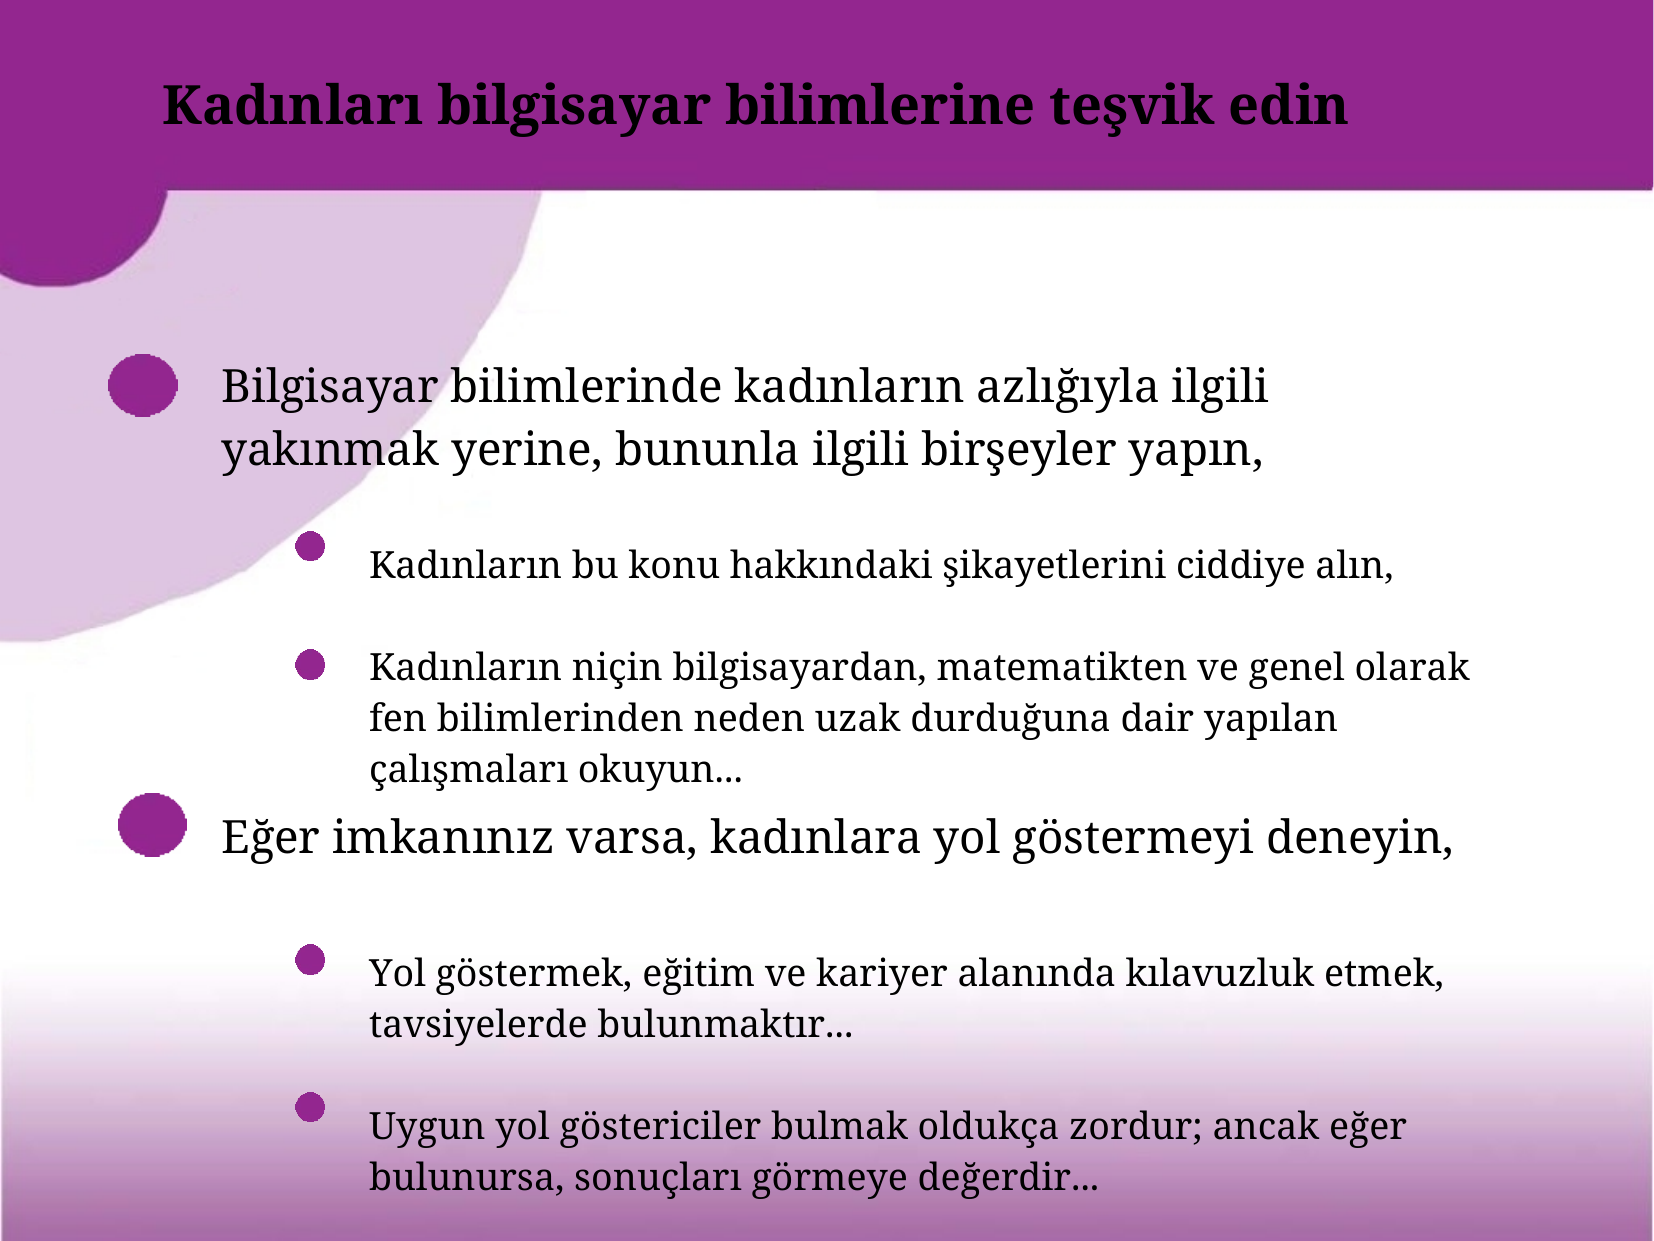

Kadınları bilgisayar bilimlerine teşvik edin
Bilgisayar bilimlerinde kadınların azlığıyla ilgili yakınmak yerine, bununla ilgili birşeyler yapın,
Kadınların bu konu hakkındaki şikayetlerini ciddiye alın,
Kadınların niçin bilgisayardan, matematikten ve genel olarak fen bilimlerinden neden uzak durduğuna dair yapılan çalışmaları okuyun...
Eğer imkanınız varsa, kadınlara yol göstermeyi deneyin,
Yol göstermek, eğitim ve kariyer alanında kılavuzluk etmek, tavsiyelerde bulunmaktır...
Uygun yol göstericiler bulmak oldukça zordur; ancak eğer bulunursa, sonuçları görmeye değerdir...